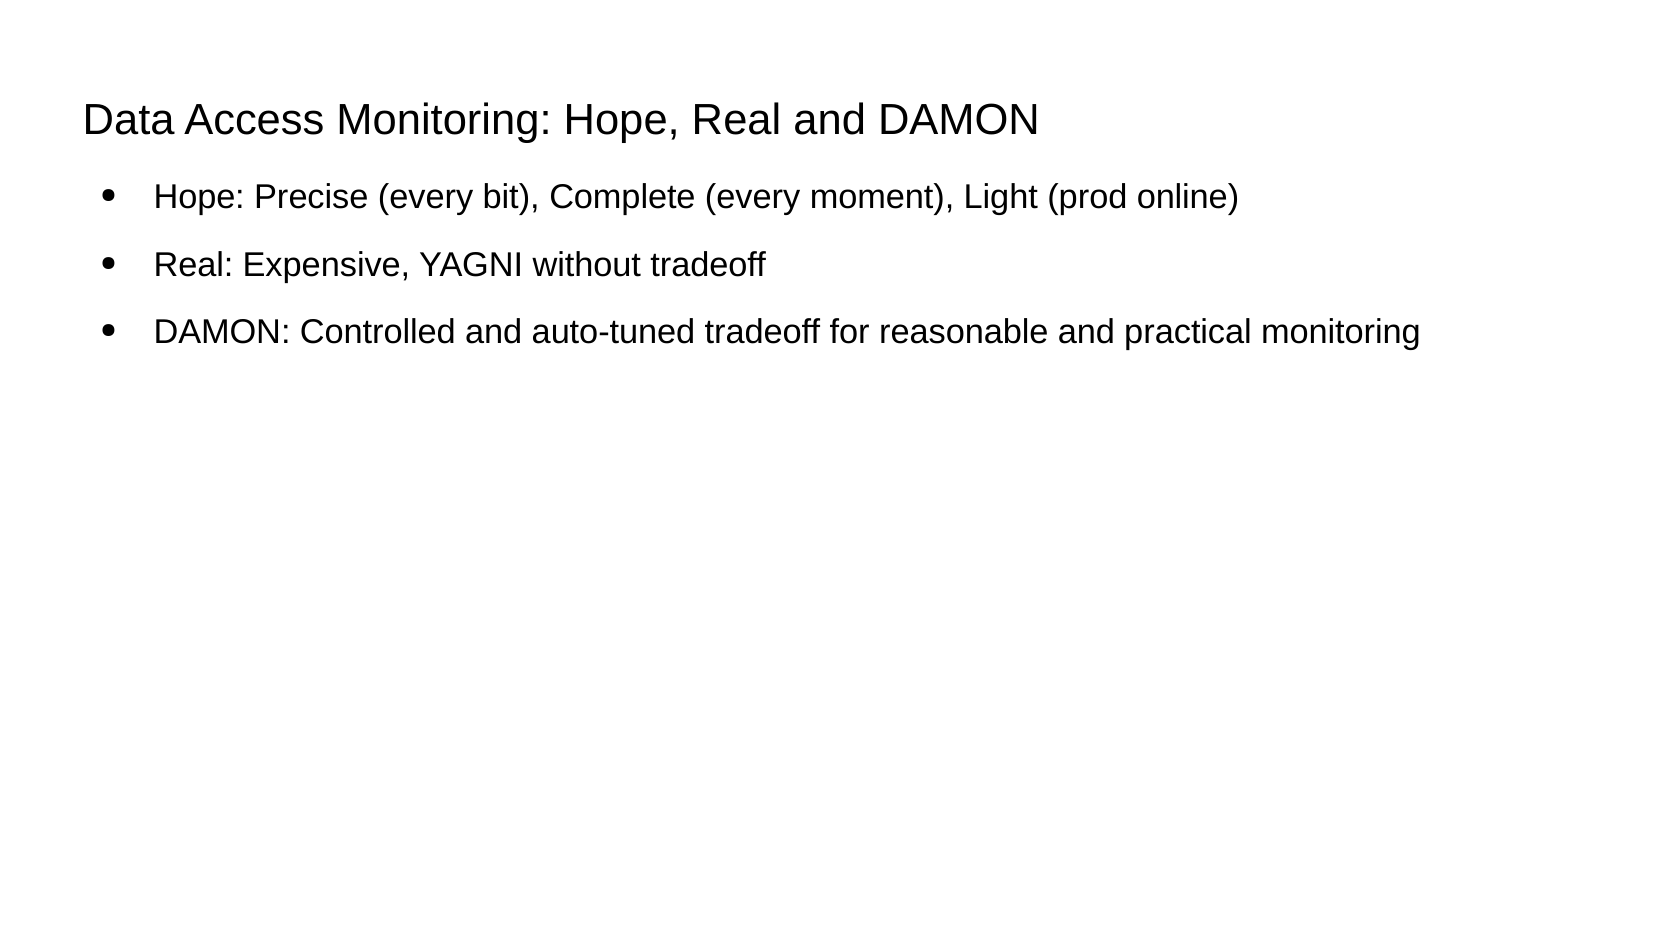

# Data Access Monitoring: Hope, Real and DAMON
Hope: Precise (every bit), Complete (every moment), Light (prod online)
Real: Expensive, YAGNI without tradeoff
DAMON: Controlled and auto-tuned tradeoff for reasonable and practical monitoring